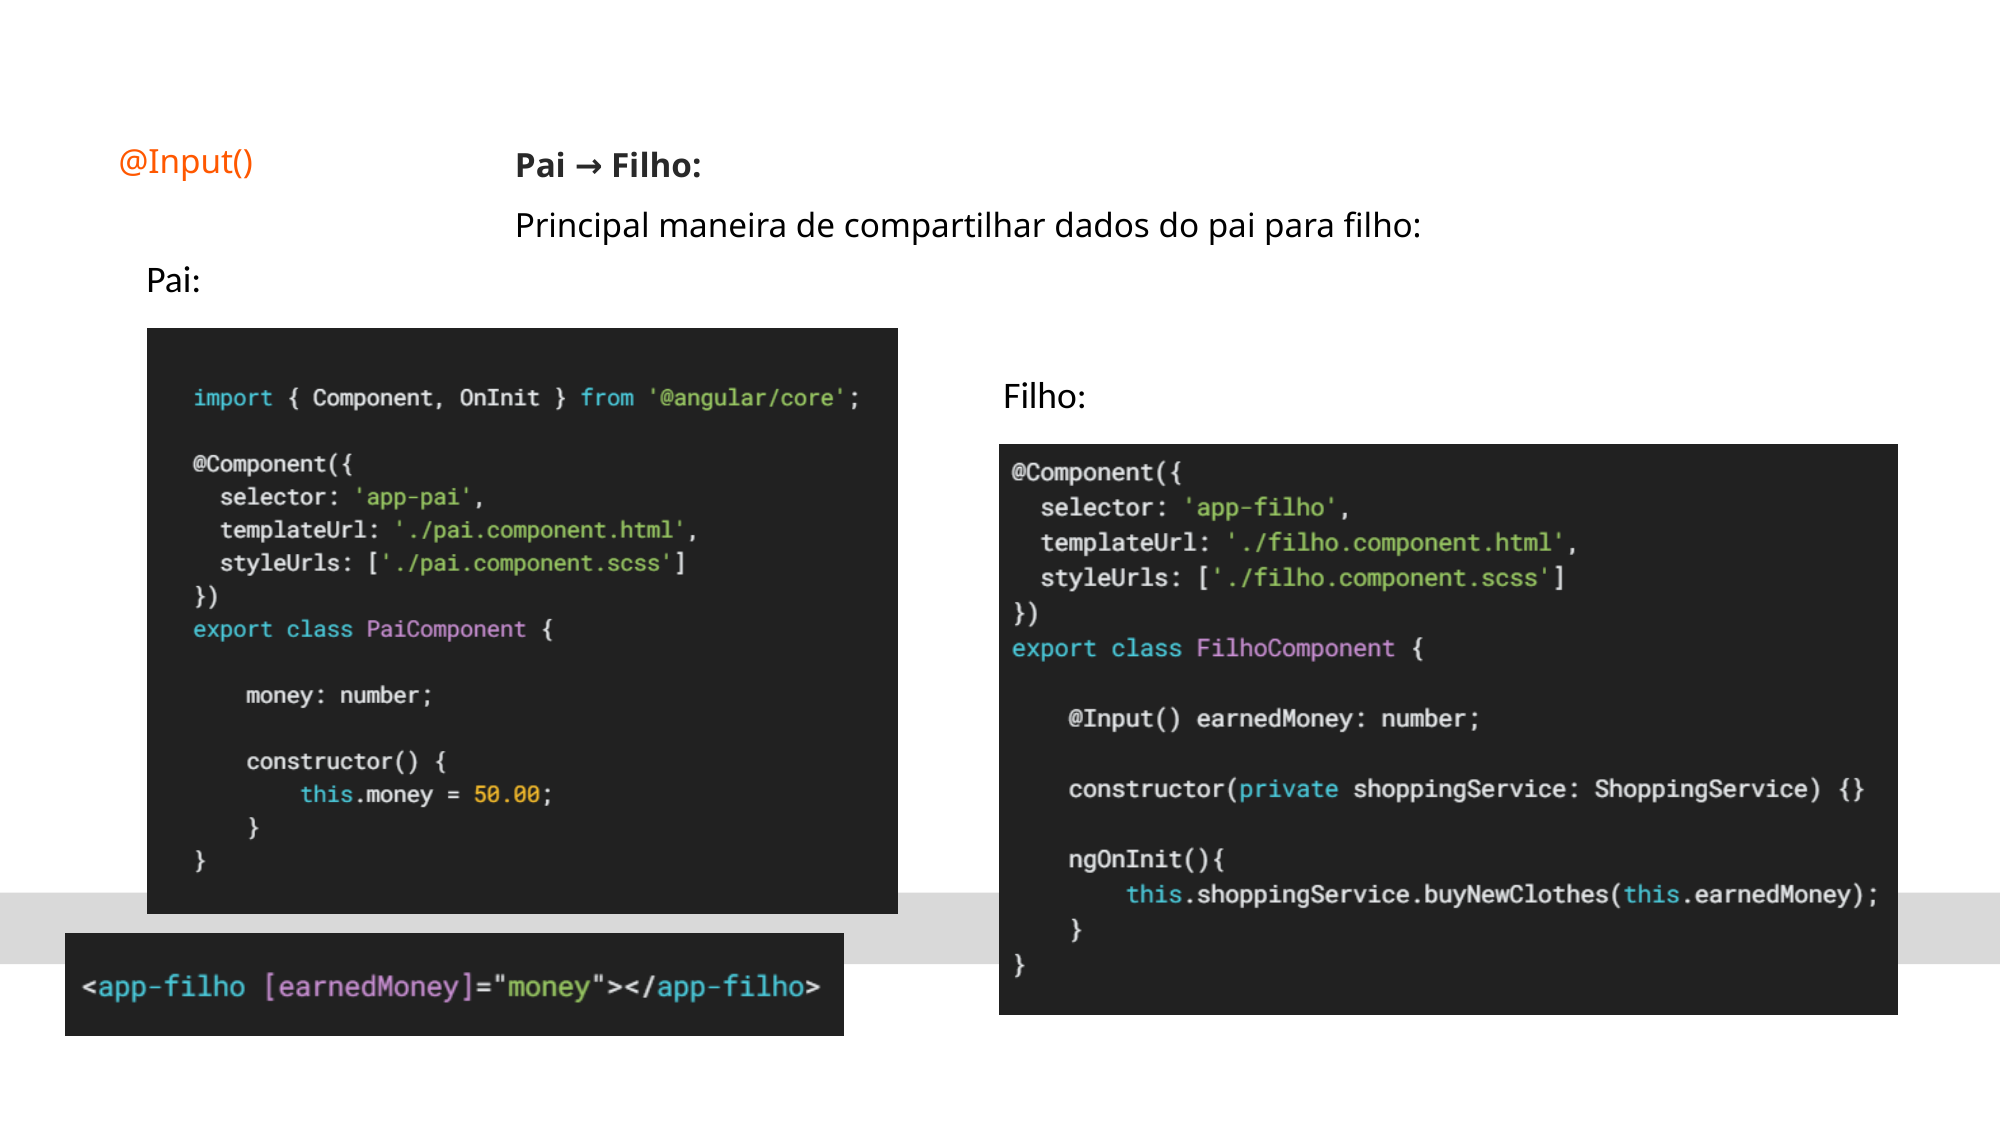

Pai → Filho:
Principal maneira de compartilhar dados do pai para filho:
@Input()
Pai:
Filho: